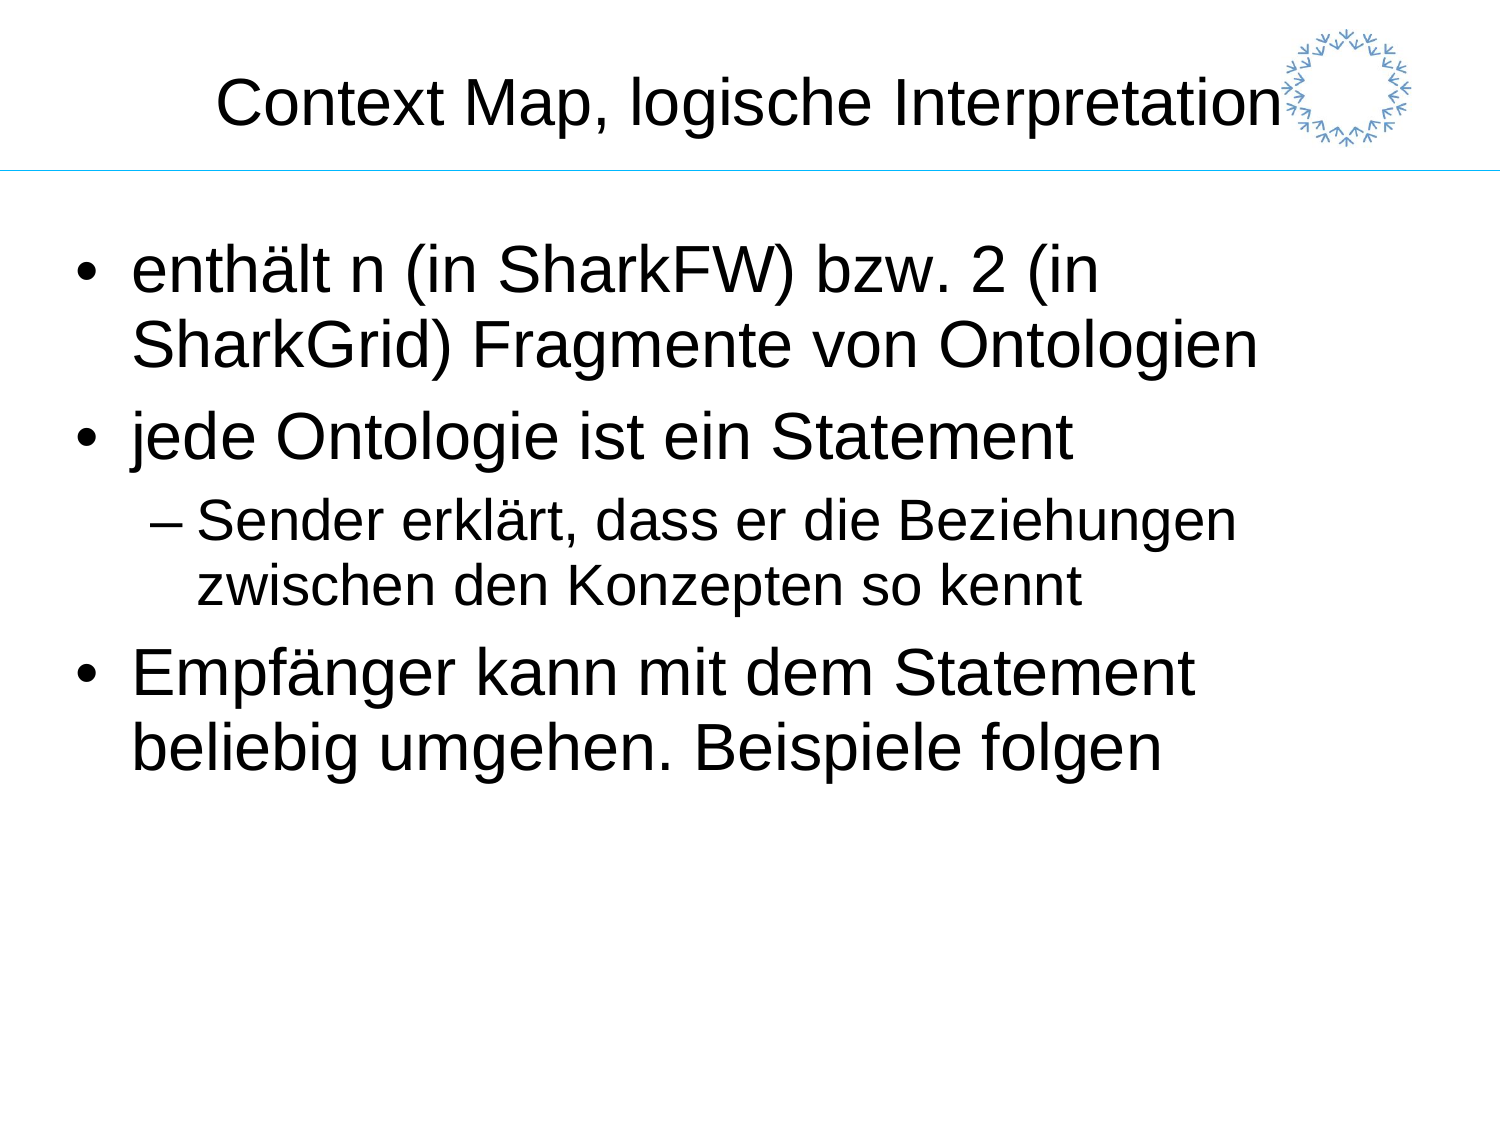

# Context Map, logische Interpretation
enthält n (in SharkFW) bzw. 2 (in SharkGrid) Fragmente von Ontologien
jede Ontologie ist ein Statement
Sender erklärt, dass er die Beziehungen zwischen den Konzepten so kennt
Empfänger kann mit dem Statement beliebig umgehen. Beispiele folgen